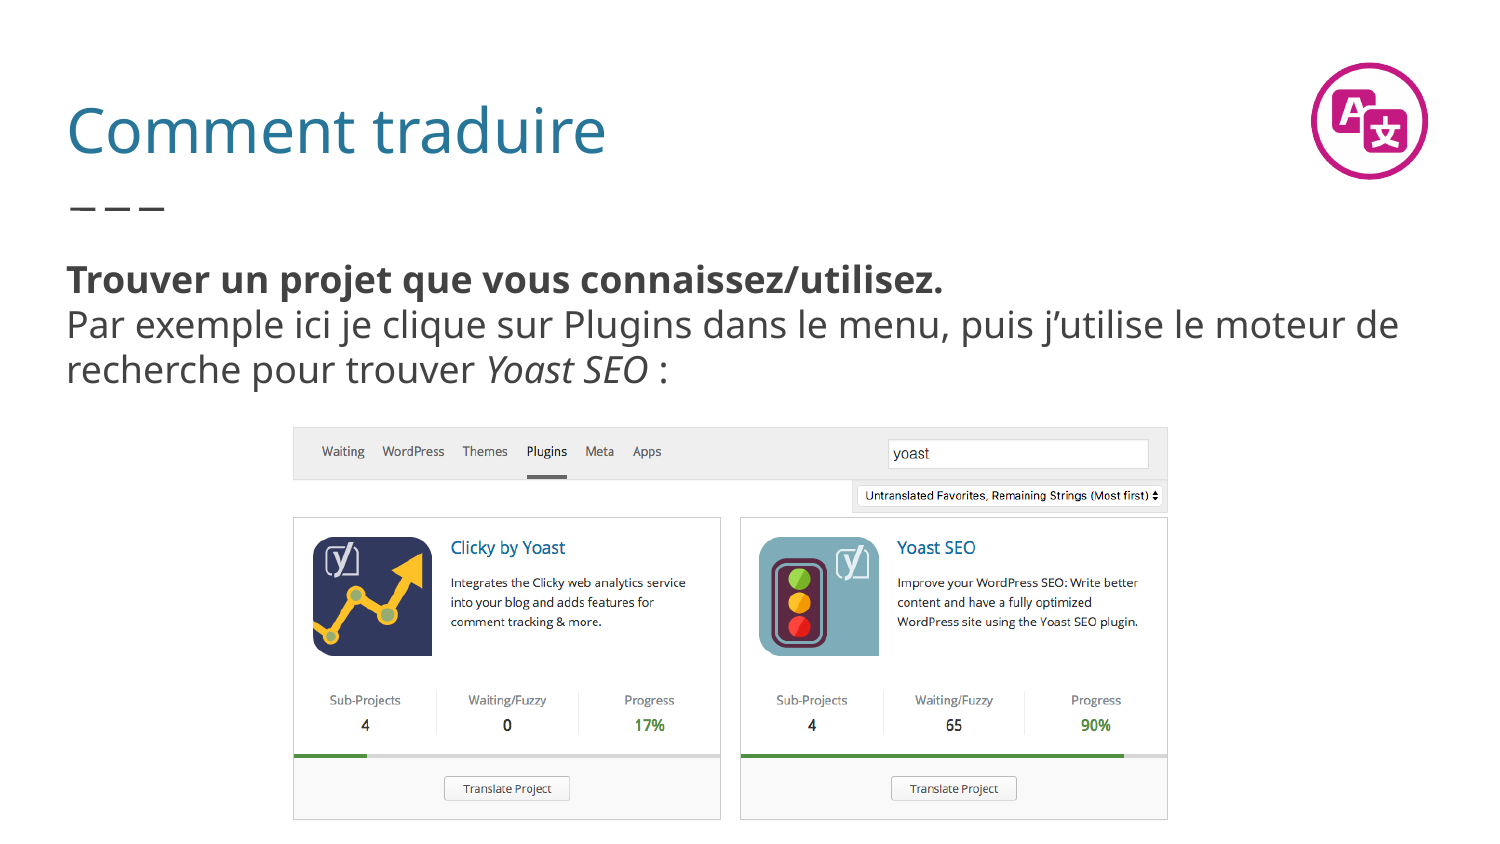

# Comment traduire
Trouver un projet que vous connaissez/utilisez.
Par exemple ici je clique sur Plugins dans le menu, puis j’utilise le moteur de recherche pour trouver Yoast SEO :